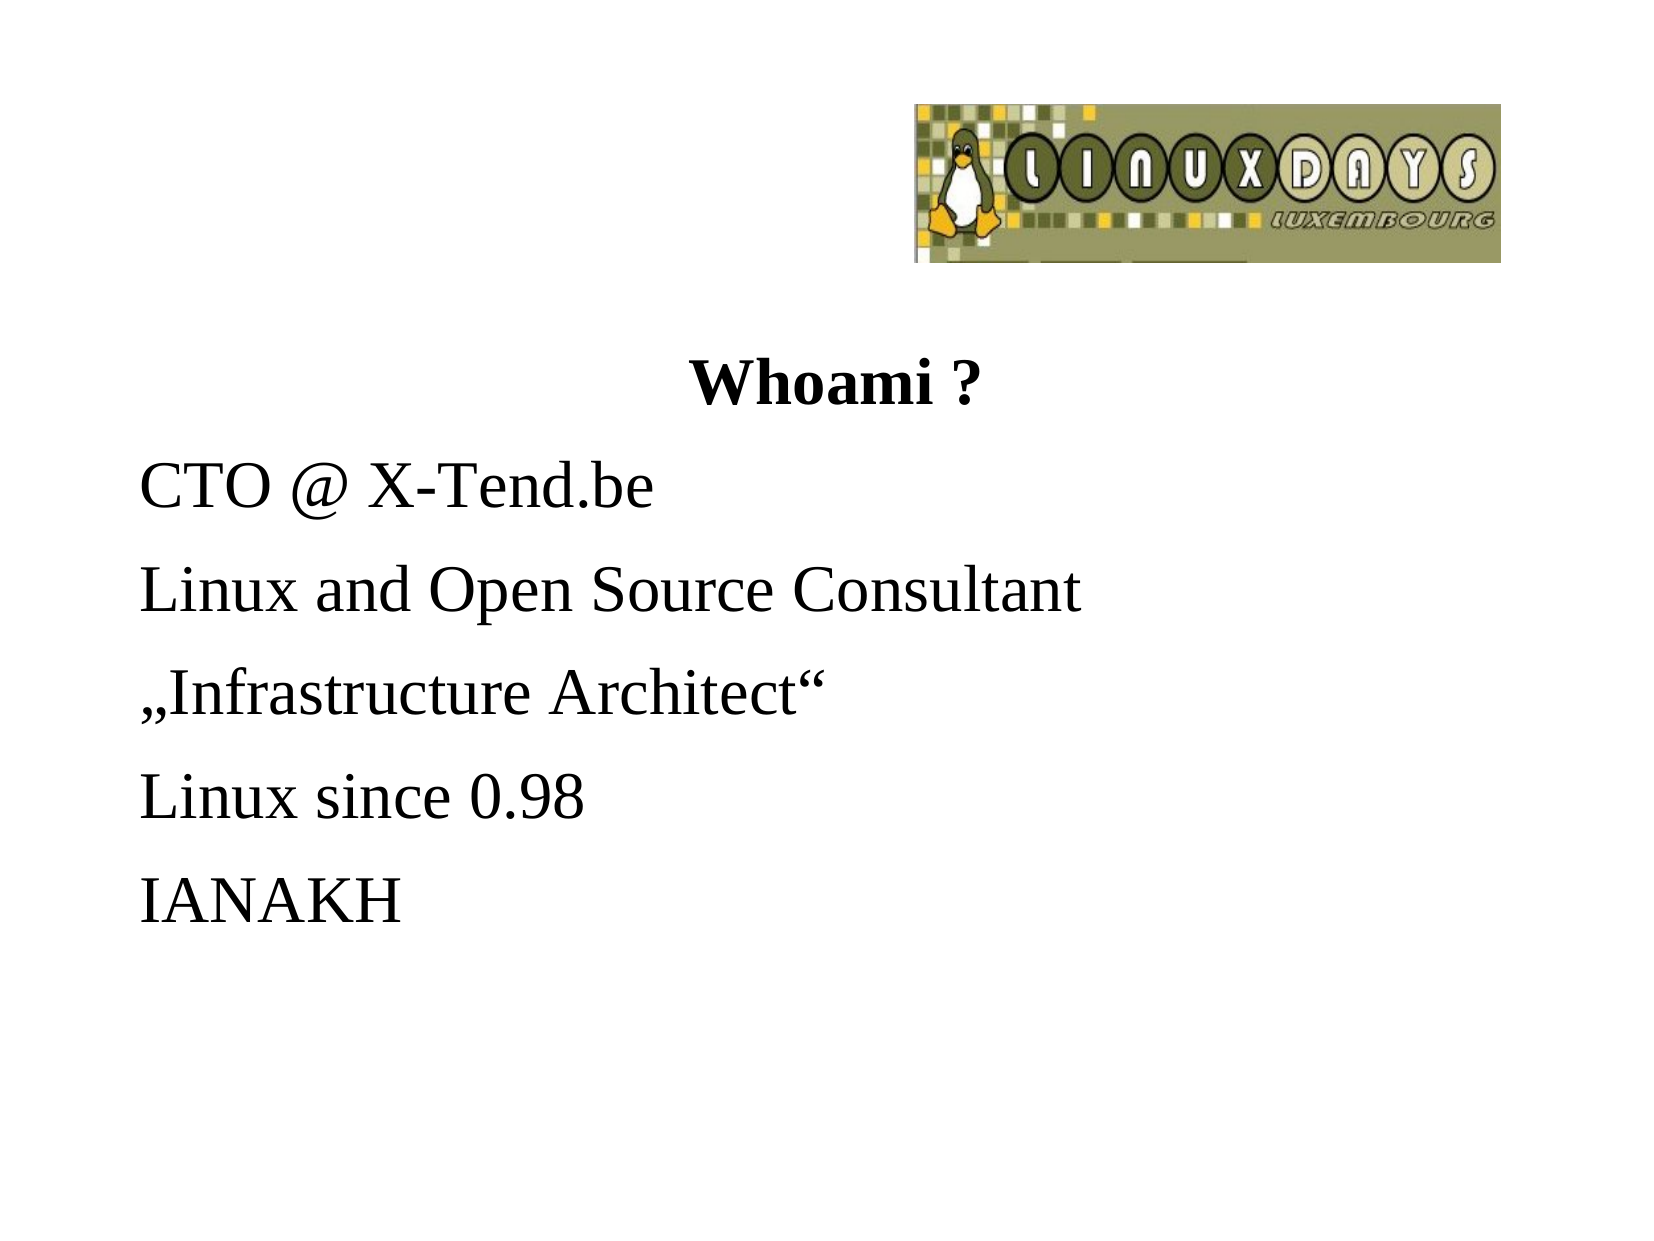

#
Whoami ?
CTO @ X-Tend.be
Linux and Open Source Consultant
„Infrastructure Architect“
Linux since 0.98
IANAKH